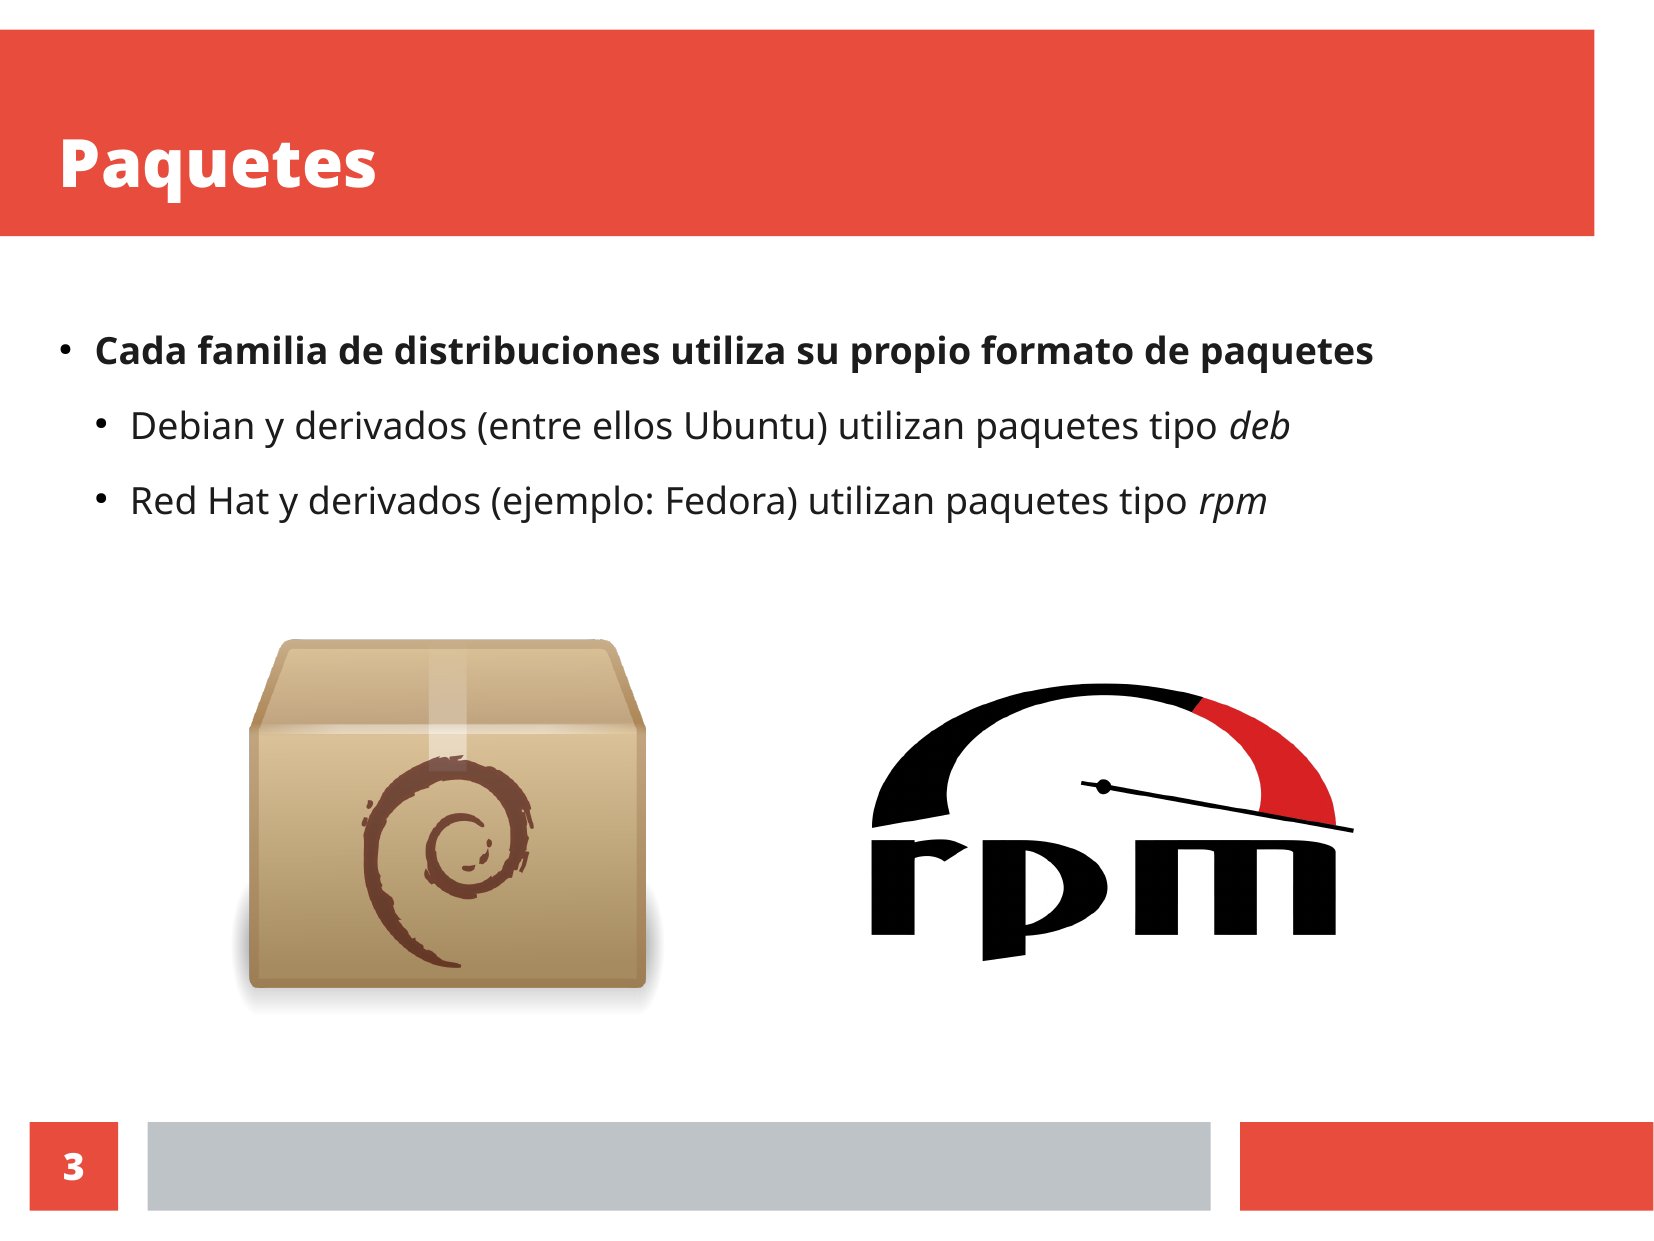

# Paquetes
Cada familia de distribuciones utiliza su propio formato de paquetes
Debian y derivados (entre ellos Ubuntu) utilizan paquetes tipo deb
Red Hat y derivados (ejemplo: Fedora) utilizan paquetes tipo rpm
3